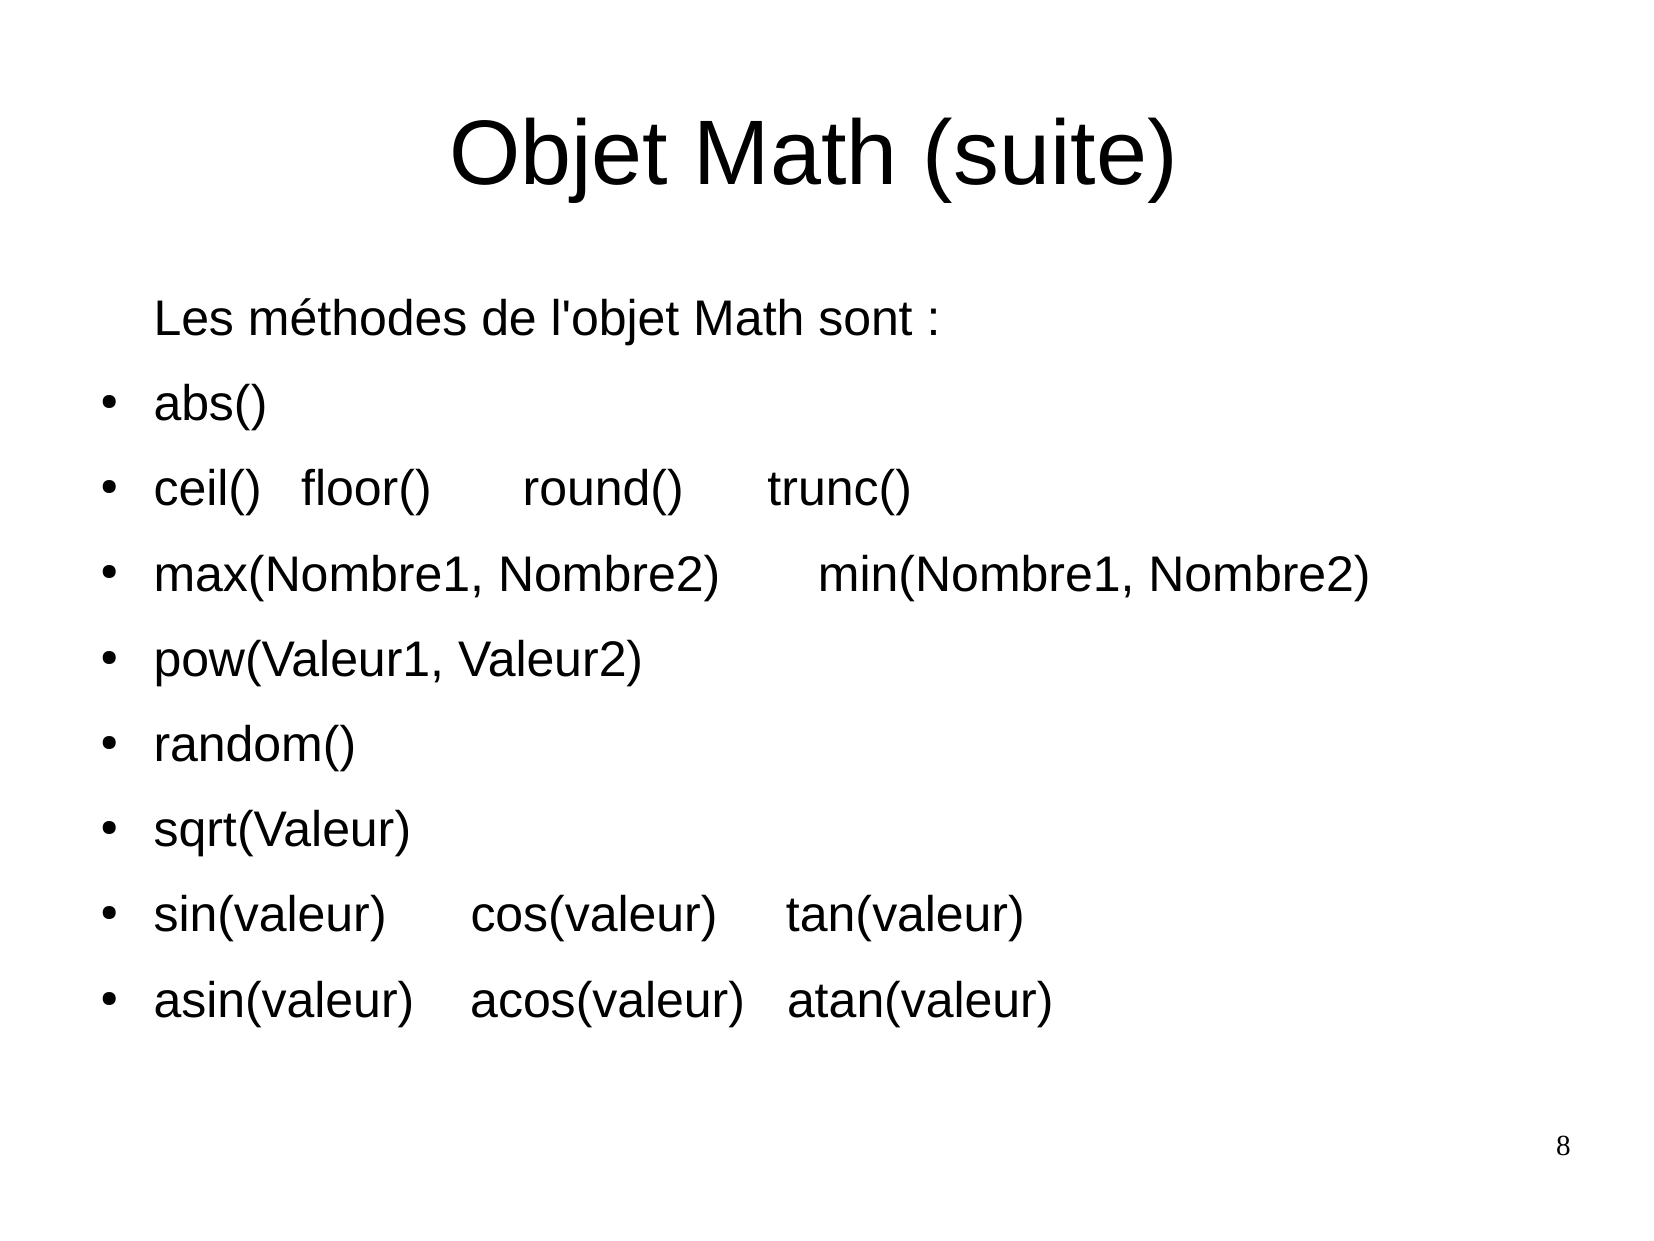

# Objet Math (suite)
Les méthodes de l'objet Math sont :
abs()
ceil() 	floor() 		round() trunc()
max(Nombre1, Nombre2) min(Nombre1, Nombre2)
pow(Valeur1, Valeur2)
random()
sqrt(Valeur)
sin(valeur) cos(valeur) 	 tan(valeur)
asin(valeur) acos(valeur) atan(valeur)
8